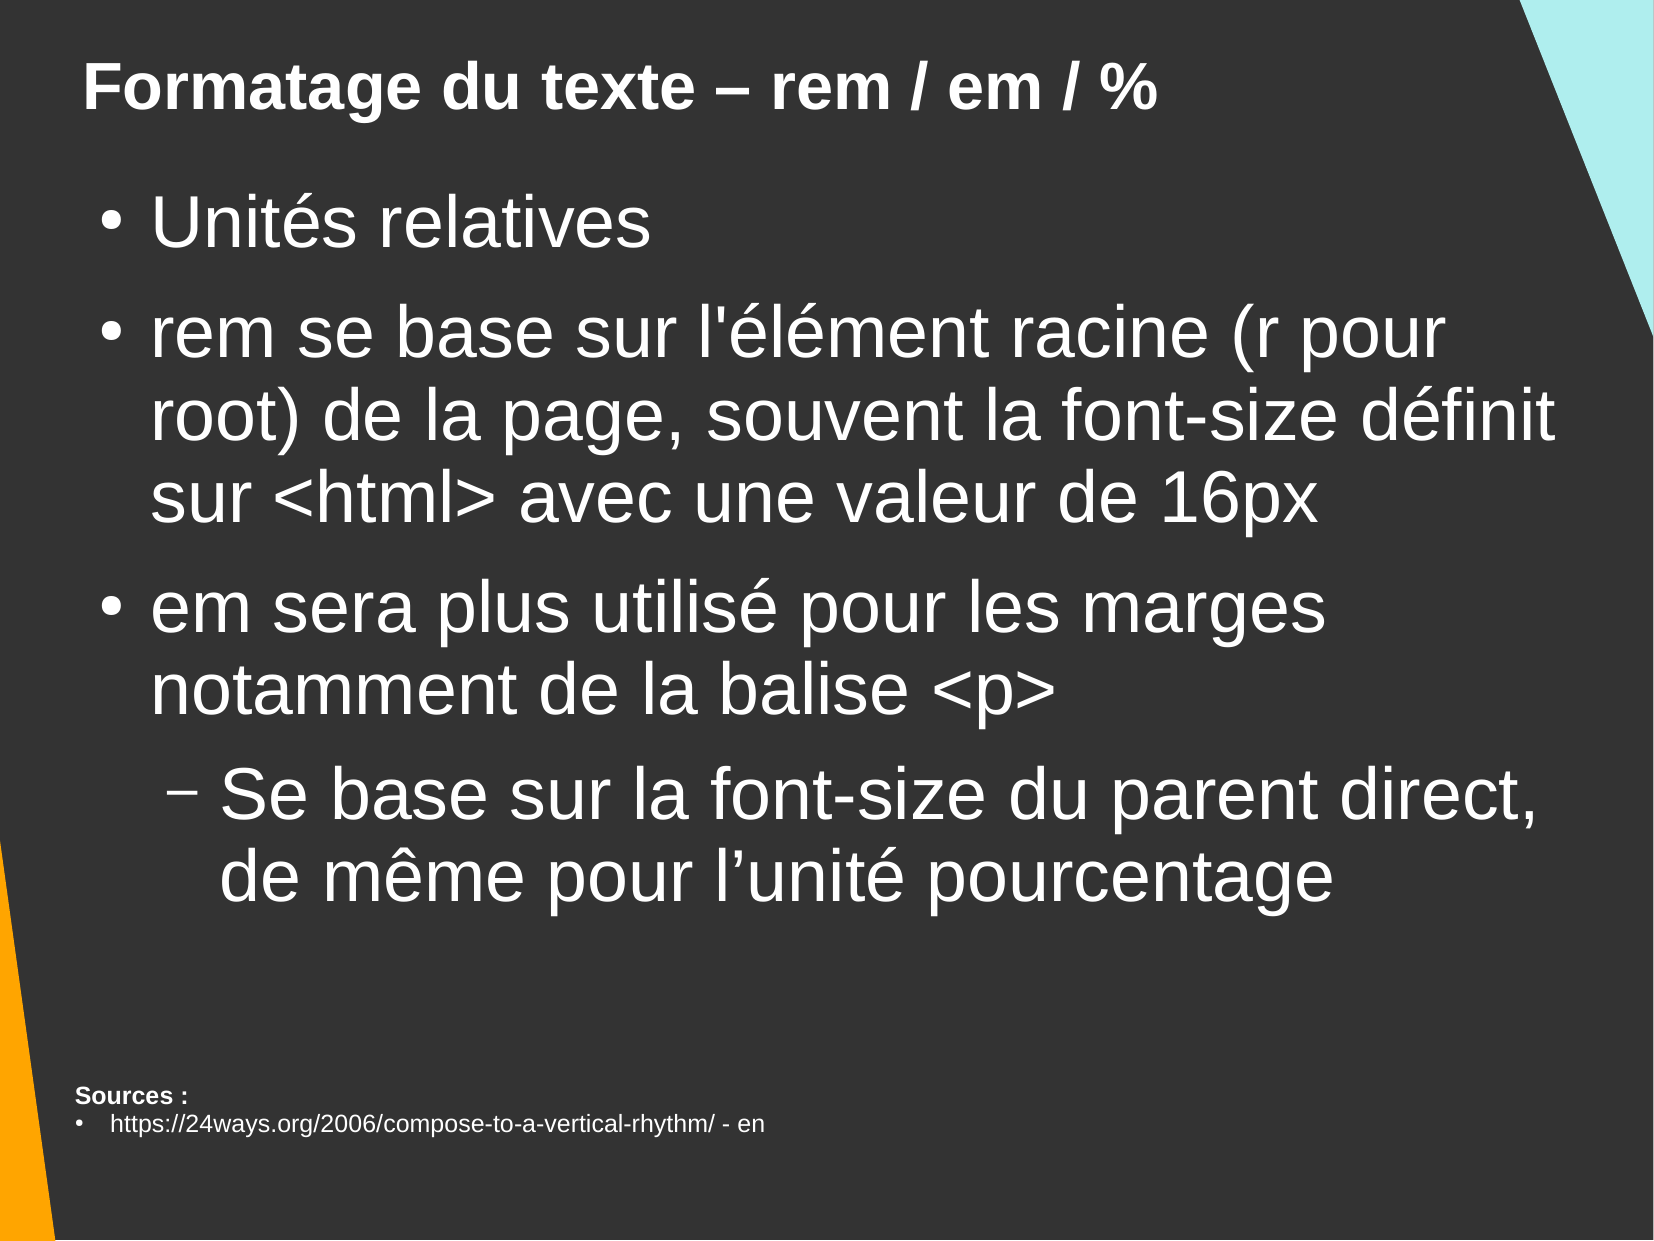

# Formatage du texte – rem / em / %
Unités relatives
rem se base sur l'élément racine (r pour root) de la page, souvent la font-size définit sur <html> avec une valeur de 16px
em sera plus utilisé pour les marges notamment de la balise <p>
Se base sur la font-size du parent direct, de même pour l’unité pourcentage
Sources :
https://24ways.org/2006/compose-to-a-vertical-rhythm/ - en